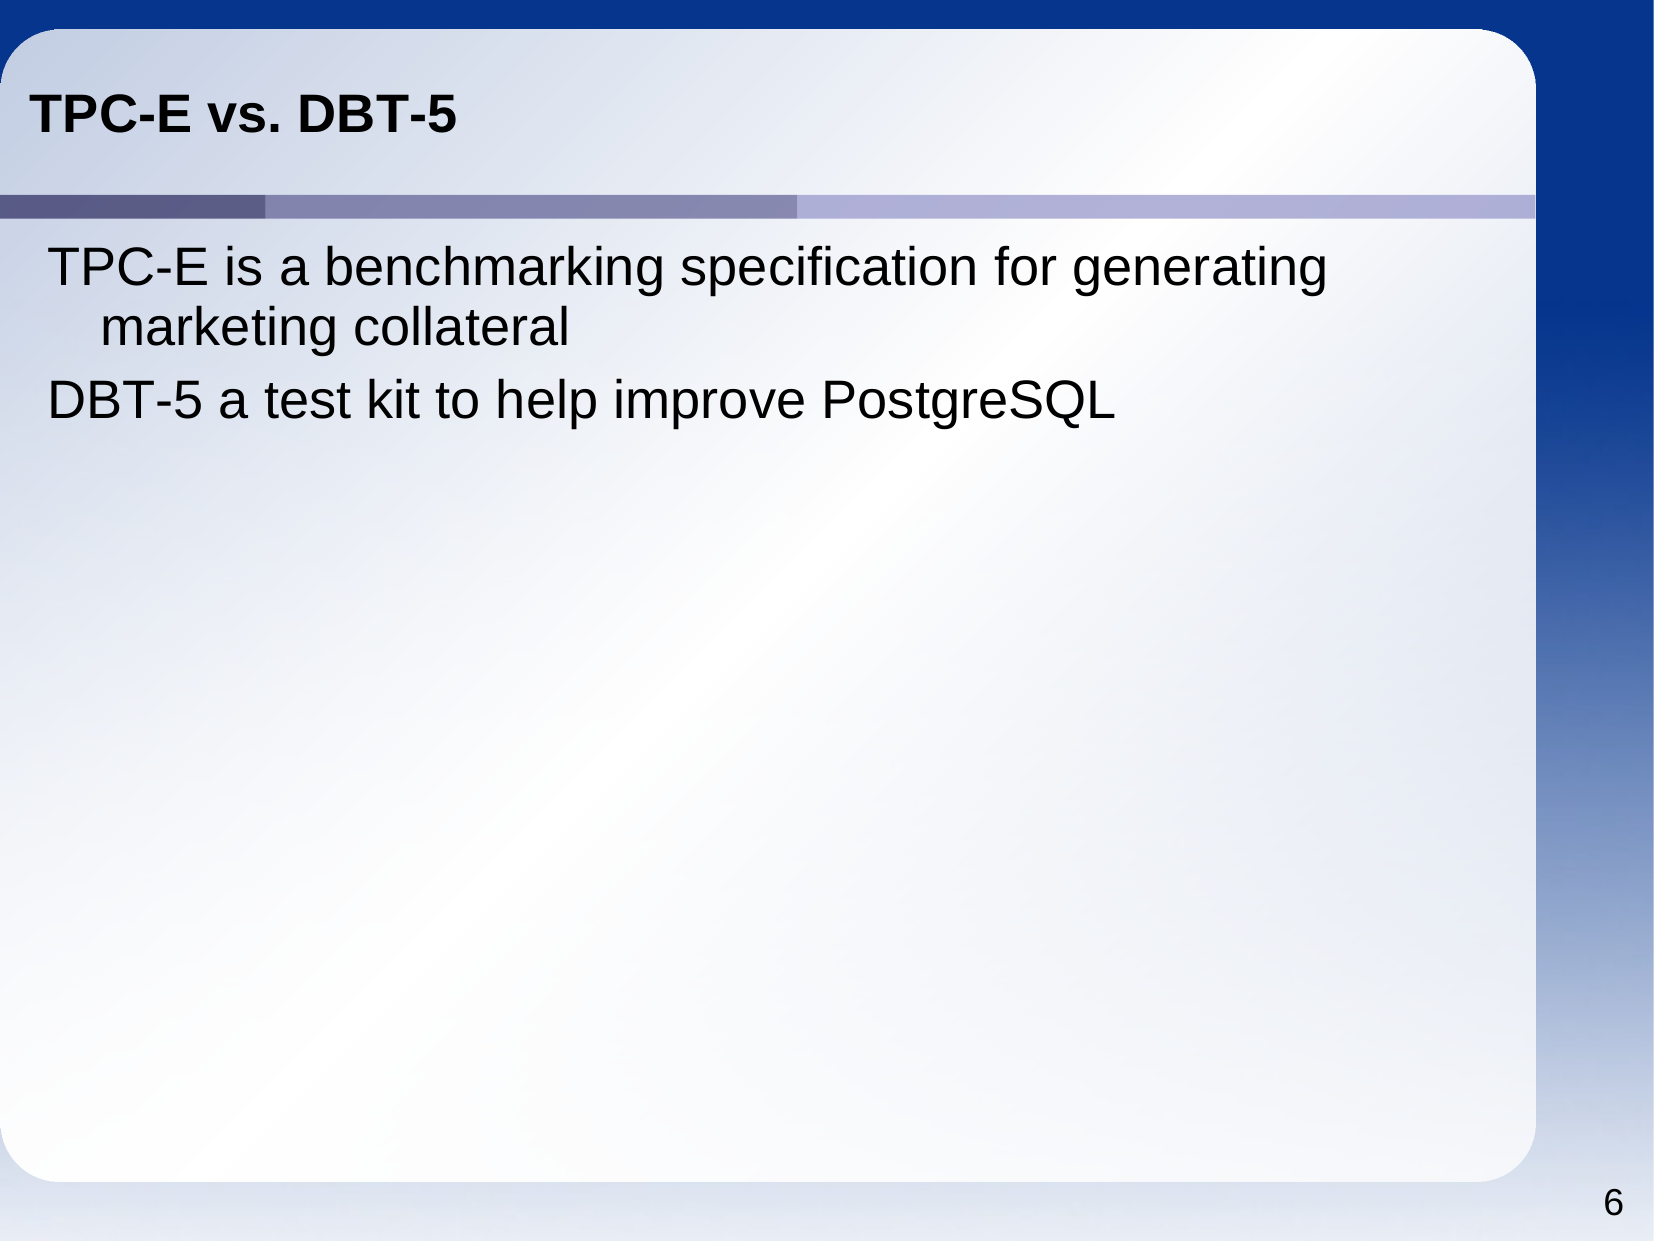

# TPC-E vs. DBT-5
TPC-E is a benchmarking specification for generating marketing collateral
DBT-5 a test kit to help improve PostgreSQL
6